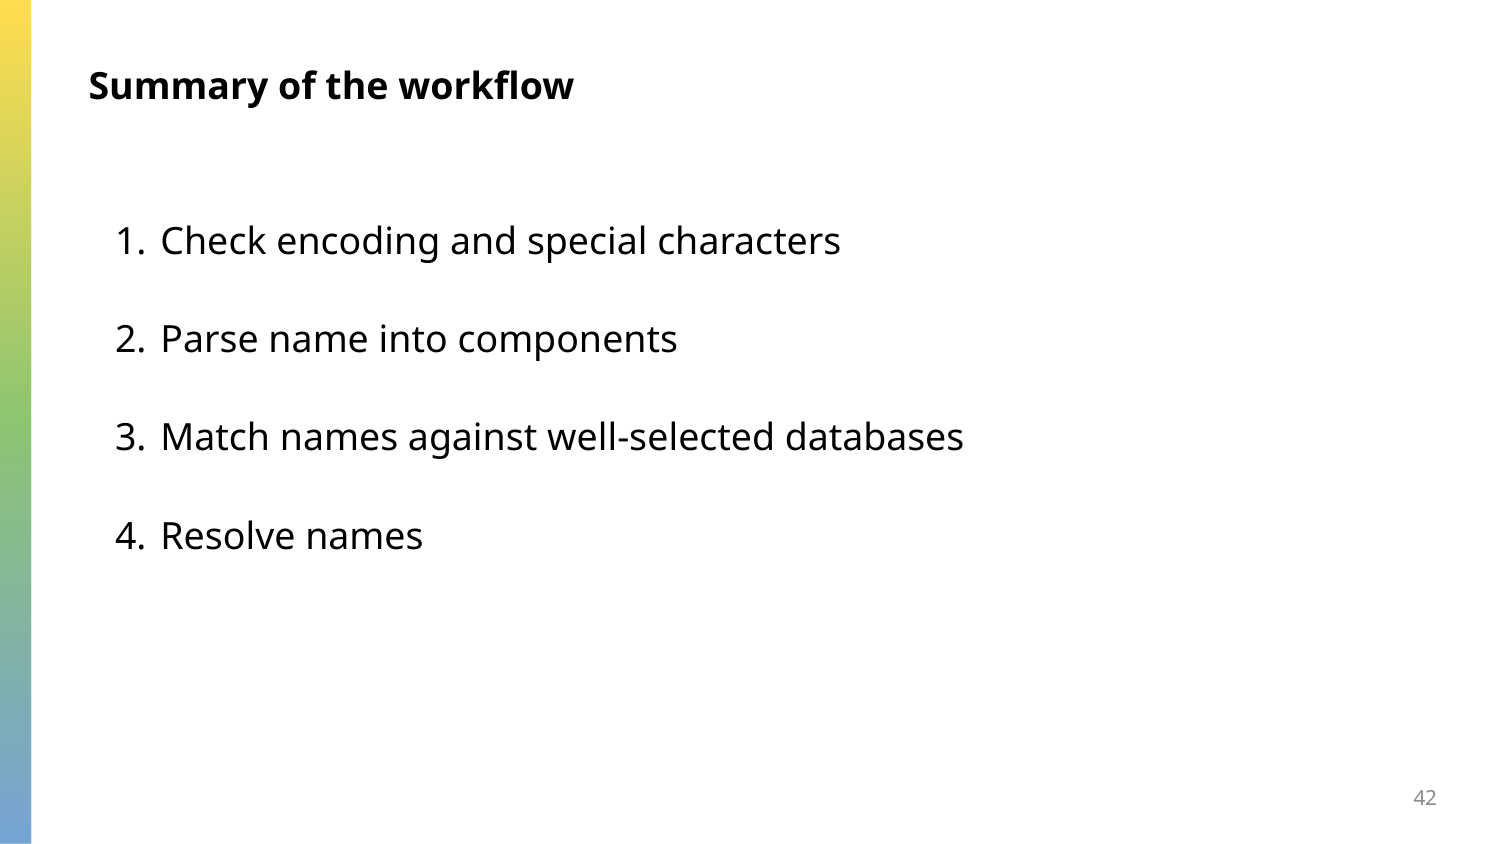

# Summary of the workflow
 Check encoding and special characters
 Parse name into components
 Match names against well-selected databases
 Resolve names
42